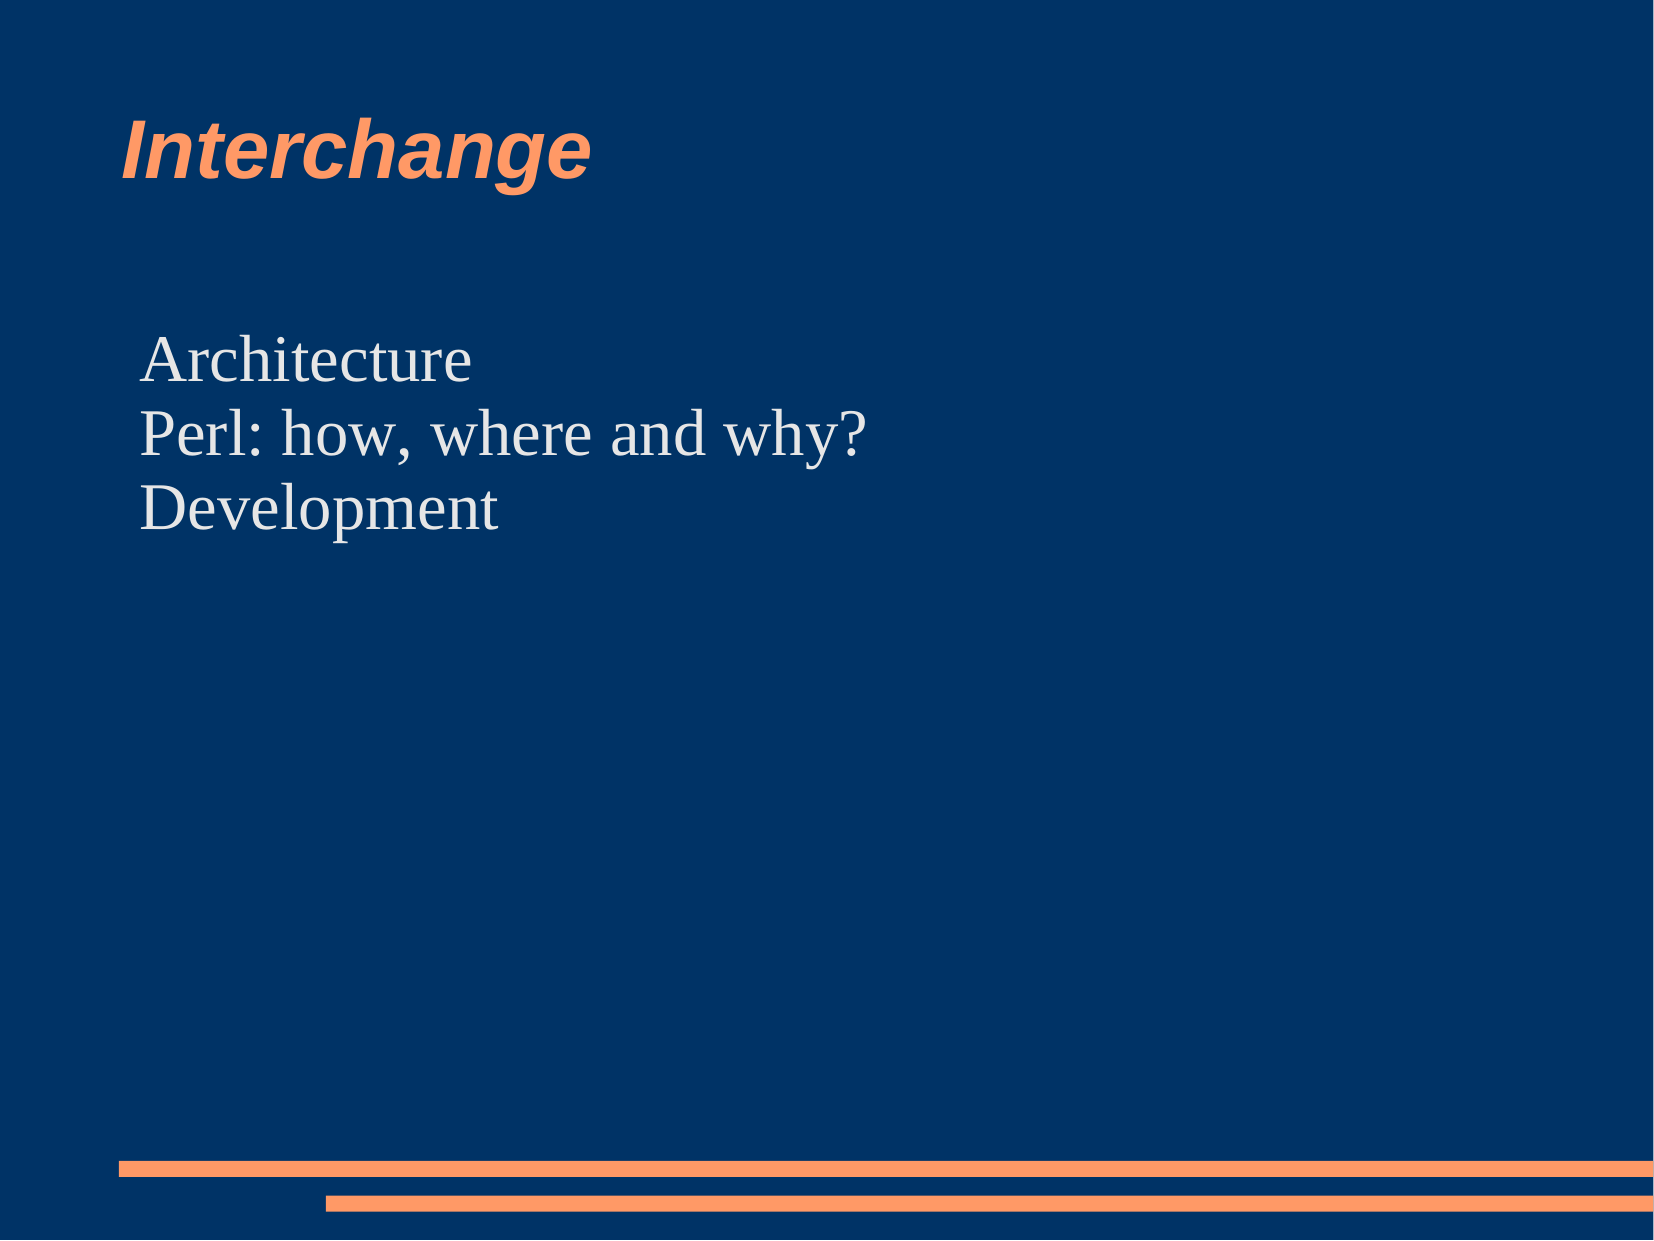

# Interchange
Architecture
Perl: how, where and why?
Development